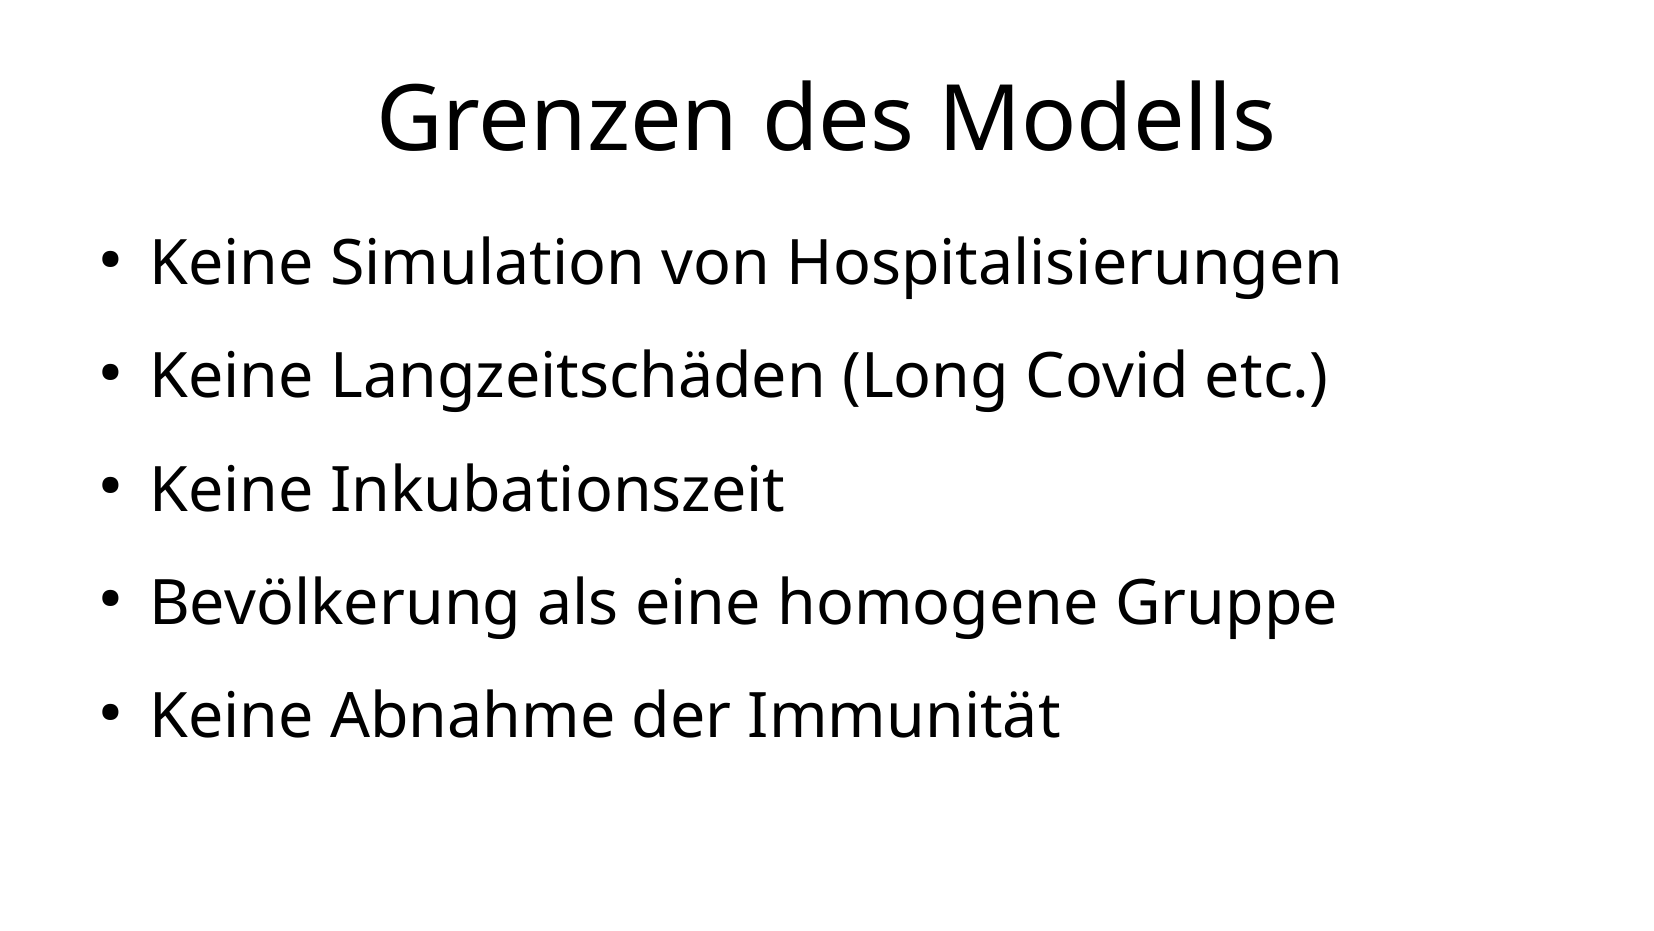

# Grenzen des Modells
Keine Simulation von Hospitalisierungen
Keine Langzeitschäden (Long Covid etc.)
Keine Inkubationszeit
Bevölkerung als eine homogene Gruppe
Keine Abnahme der Immunität